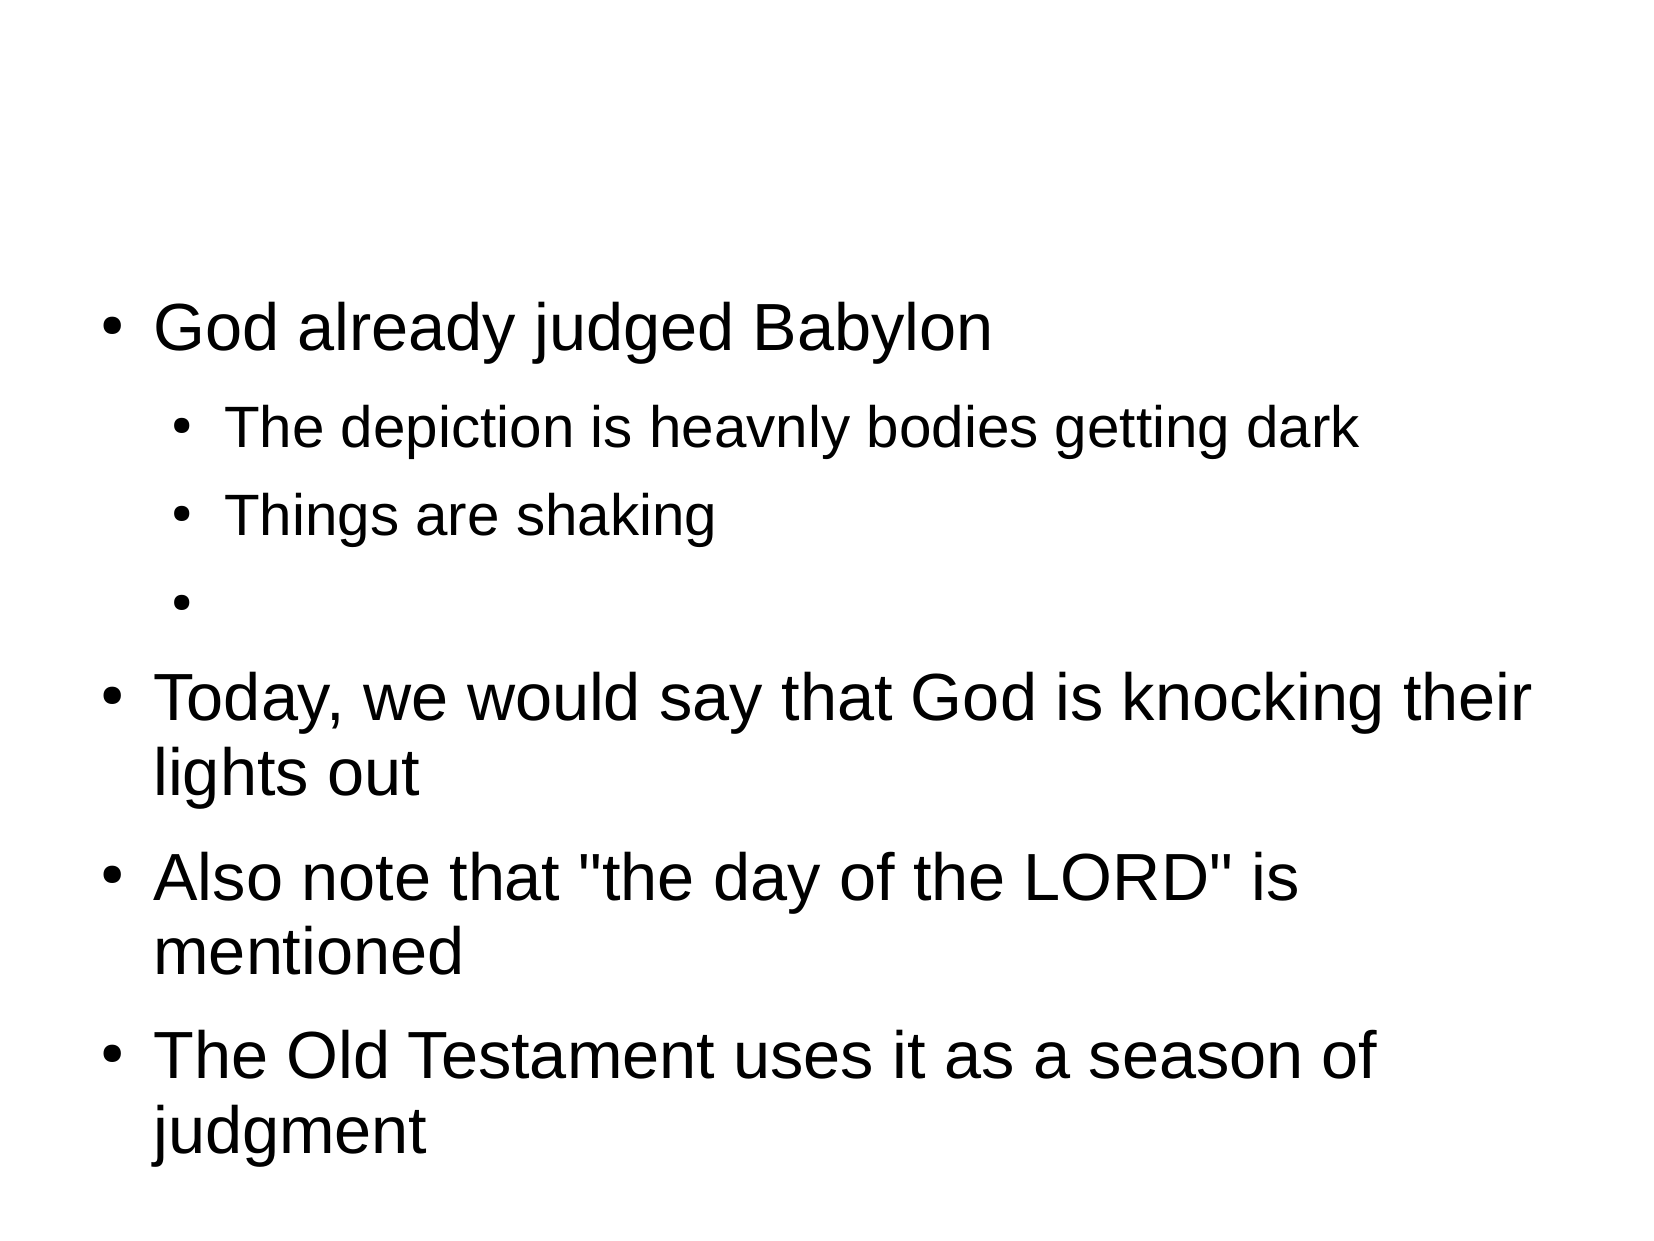

#
God already judged Babylon
The depiction is heavnly bodies getting dark
Things are shaking
Today, we would say that God is knocking their lights out
Also note that "the day of the LORD" is mentioned
The Old Testament uses it as a season of judgment